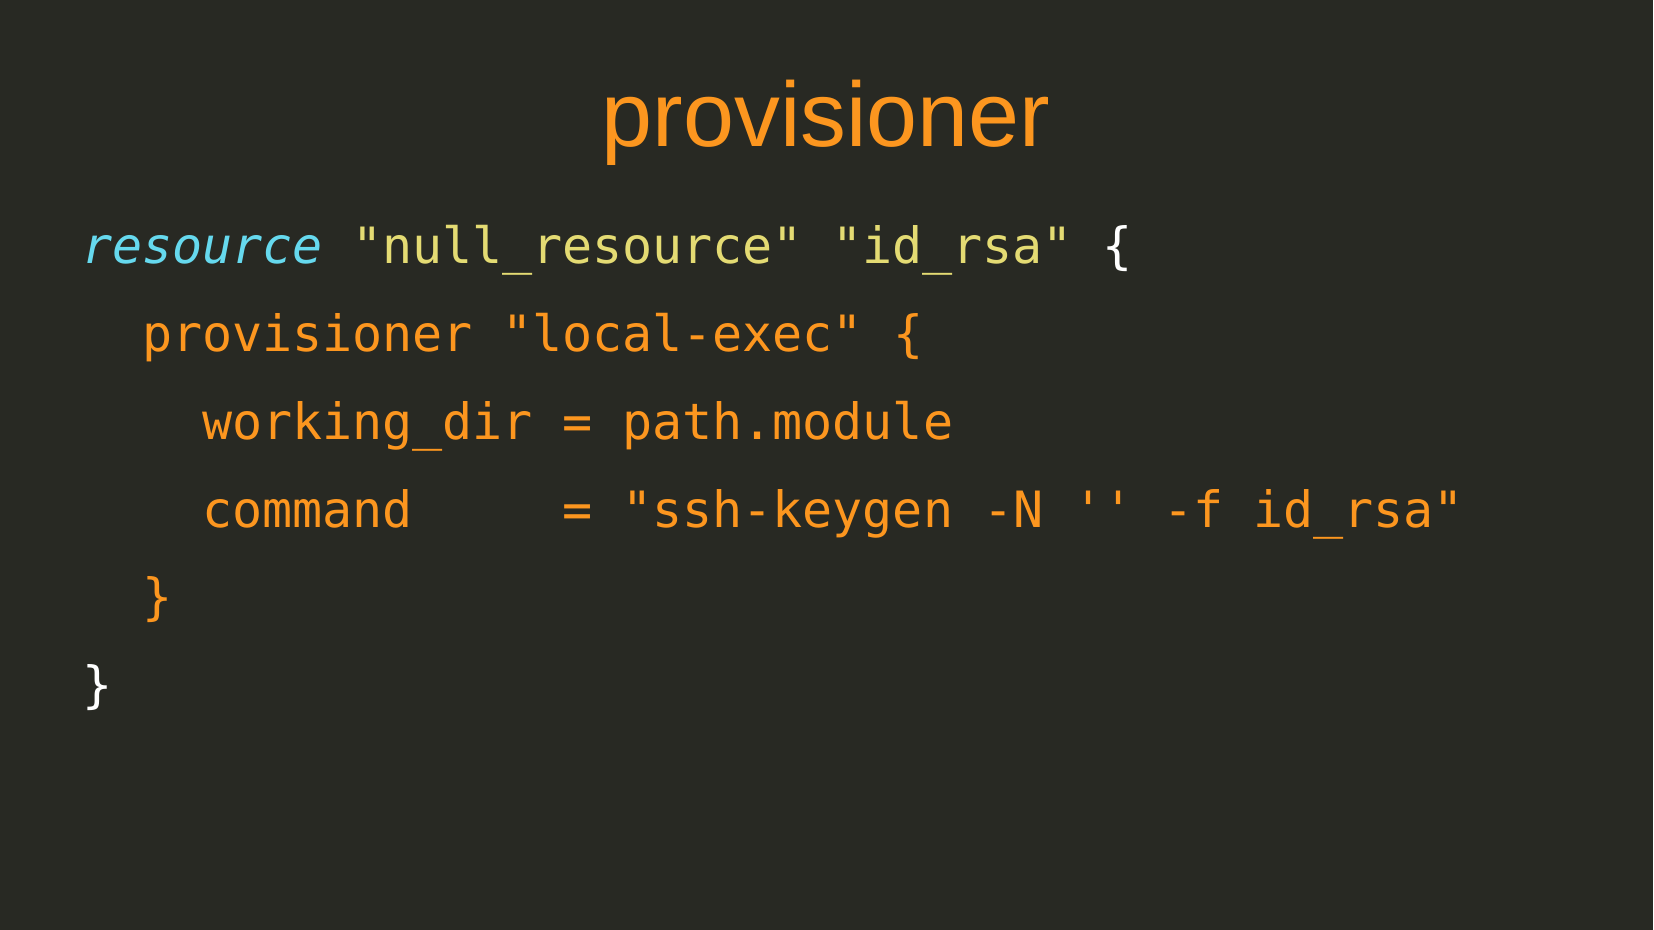

# provisioner
resource "null_resource" "id_rsa" {
 provisioner "local-exec" {
 working_dir = path.module
 command = "ssh-keygen -N '' -f id_rsa"
 }
}